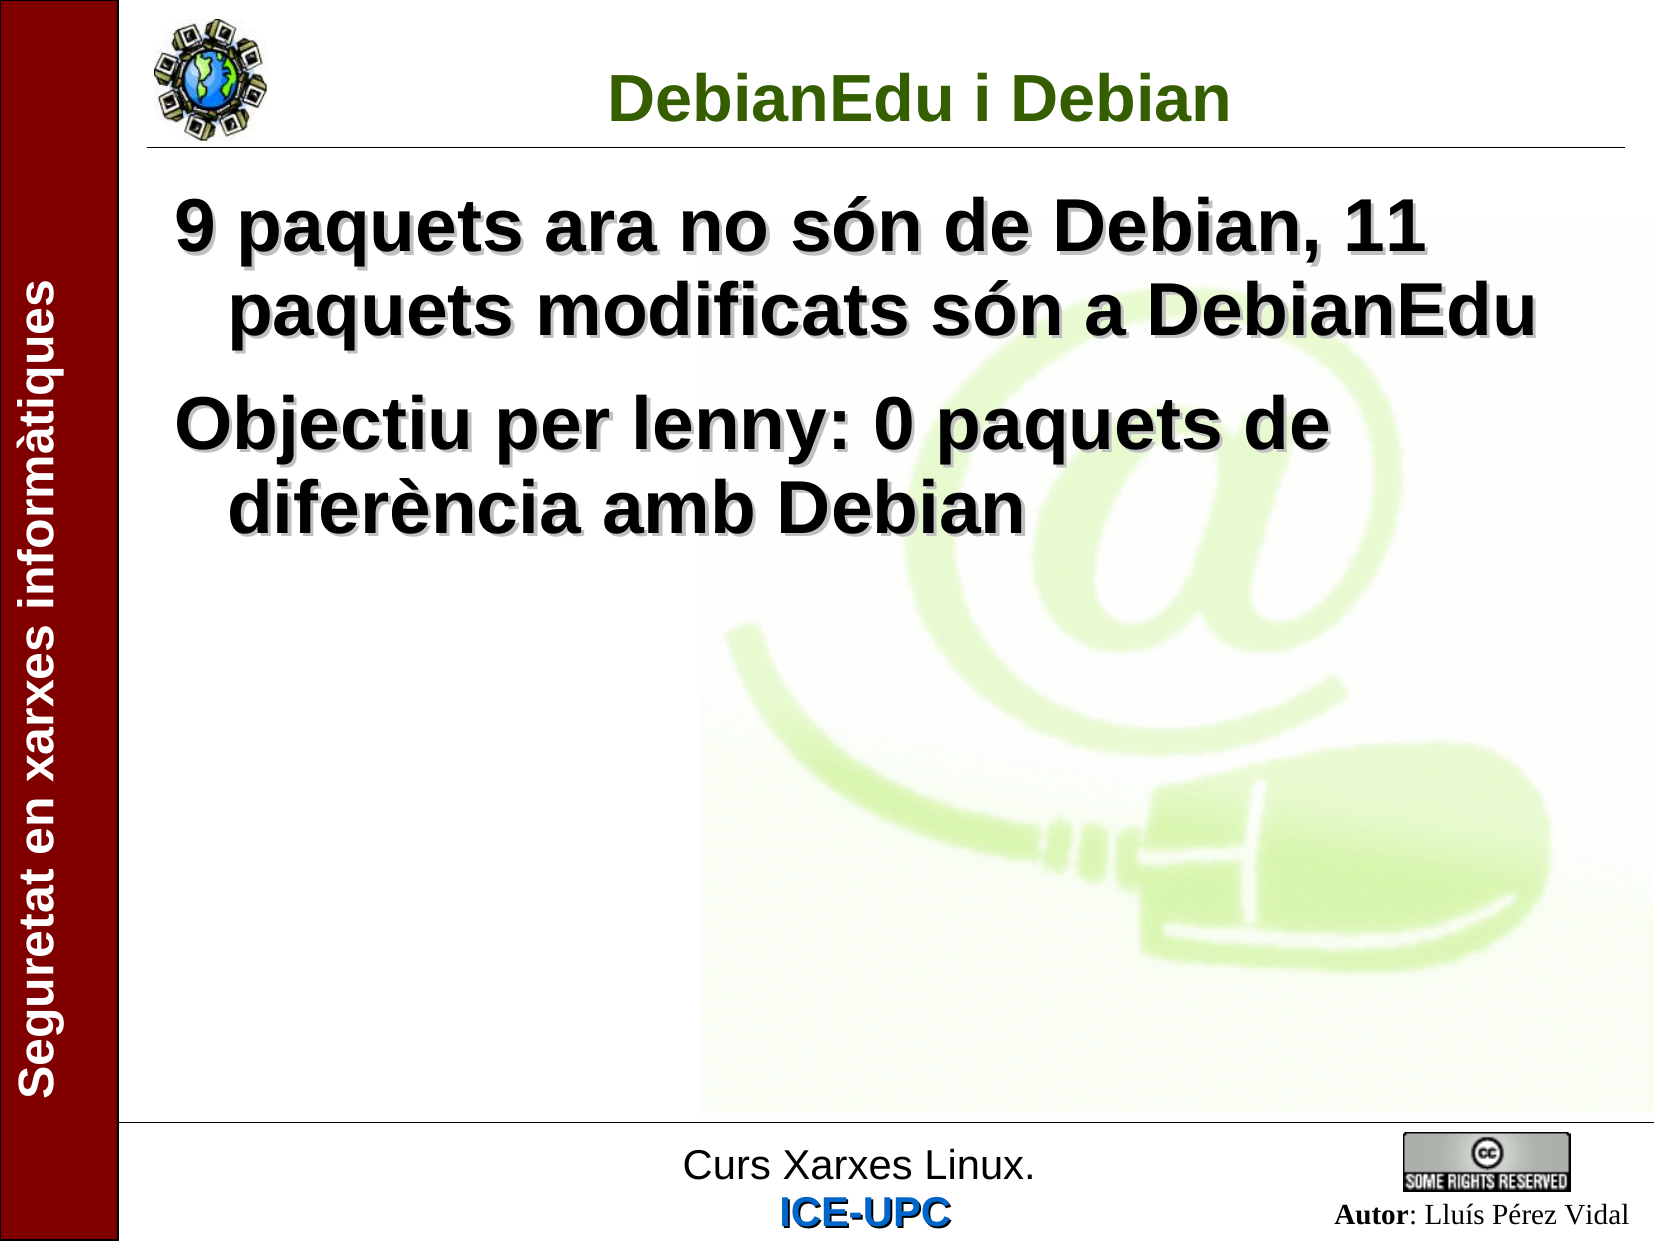

# DebianEdu i Debian
9 paquets ara no són de Debian, 11 paquets modificats són a DebianEdu
Objectiu per lenny: 0 paquets de diferència amb Debian